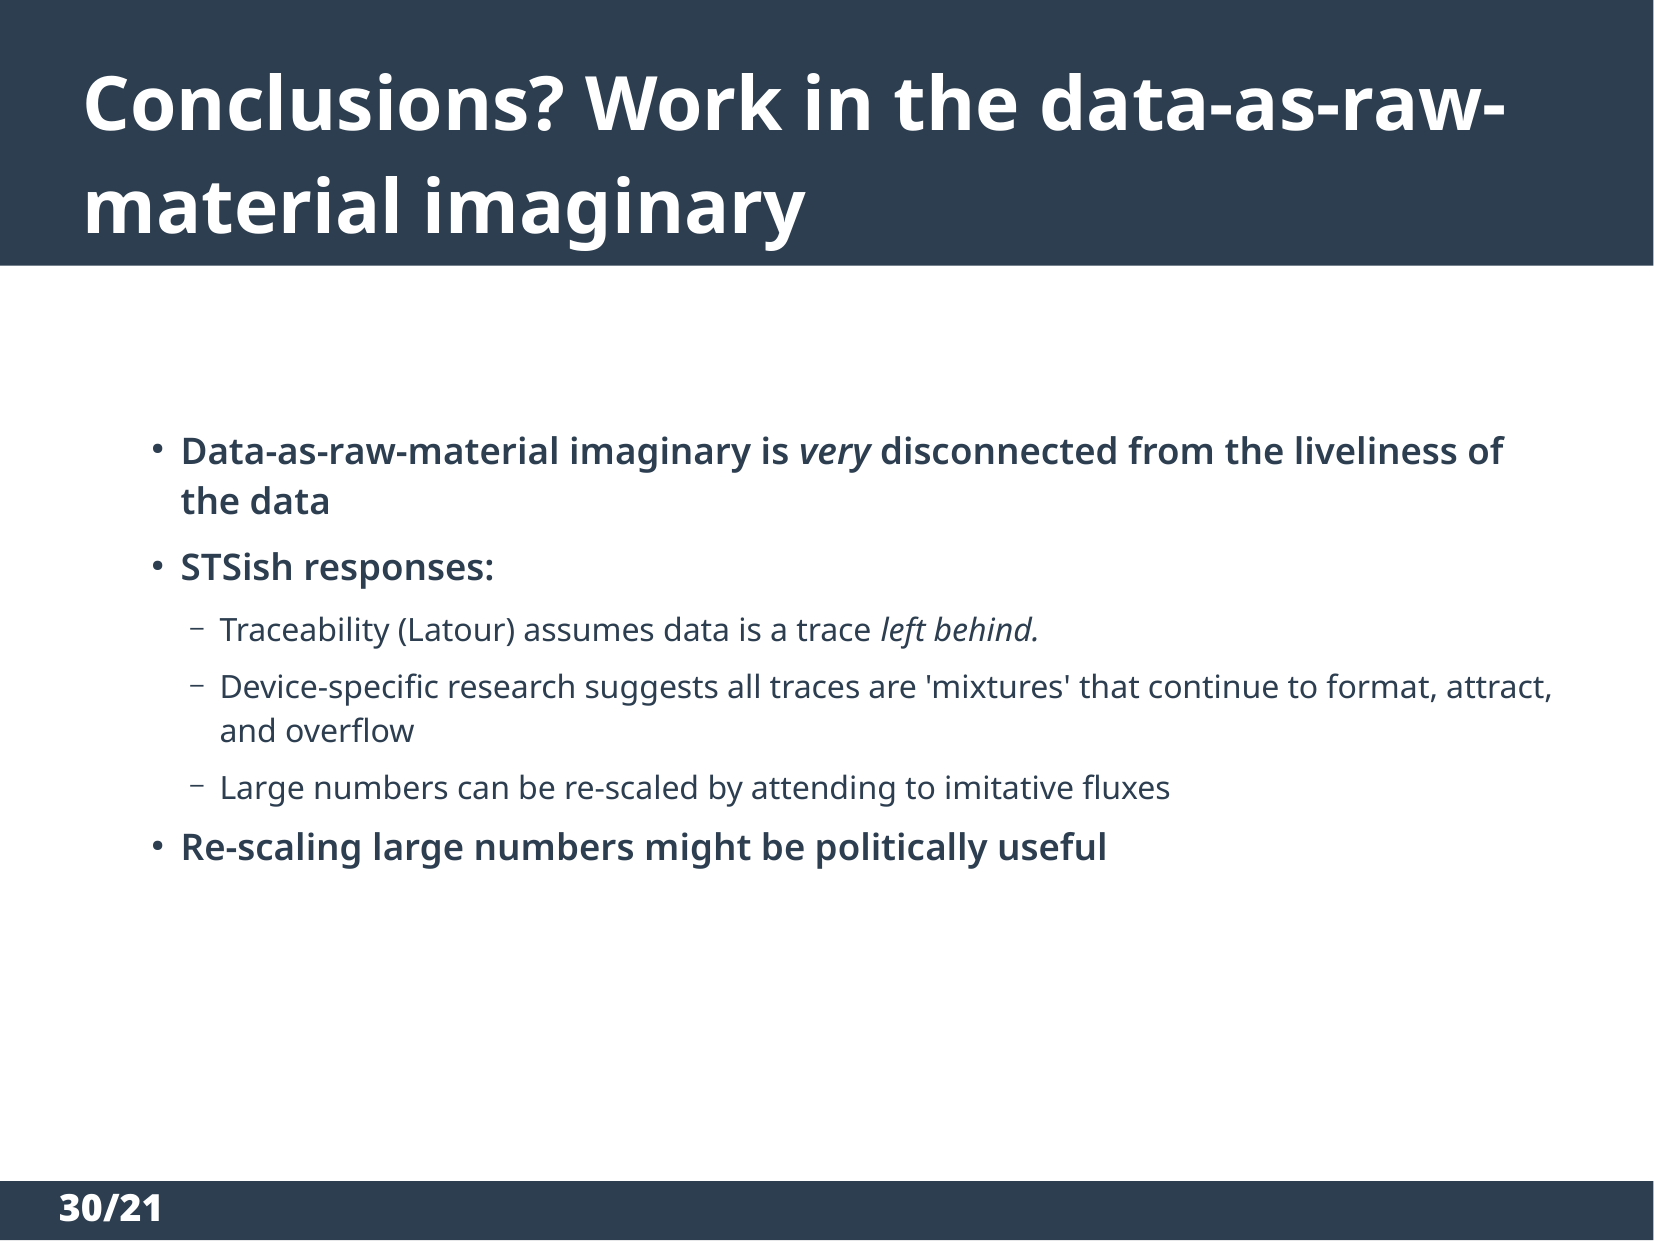

# Conclusions? Work in the data-as-raw-material imaginary
Data-as-raw-material imaginary is very disconnected from the liveliness of the data
STSish responses:
Traceability (Latour) assumes data is a trace left behind.
Device-specific research suggests all traces are 'mixtures' that continue to format, attract, and overflow
Large numbers can be re-scaled by attending to imitative fluxes
Re-scaling large numbers might be politically useful